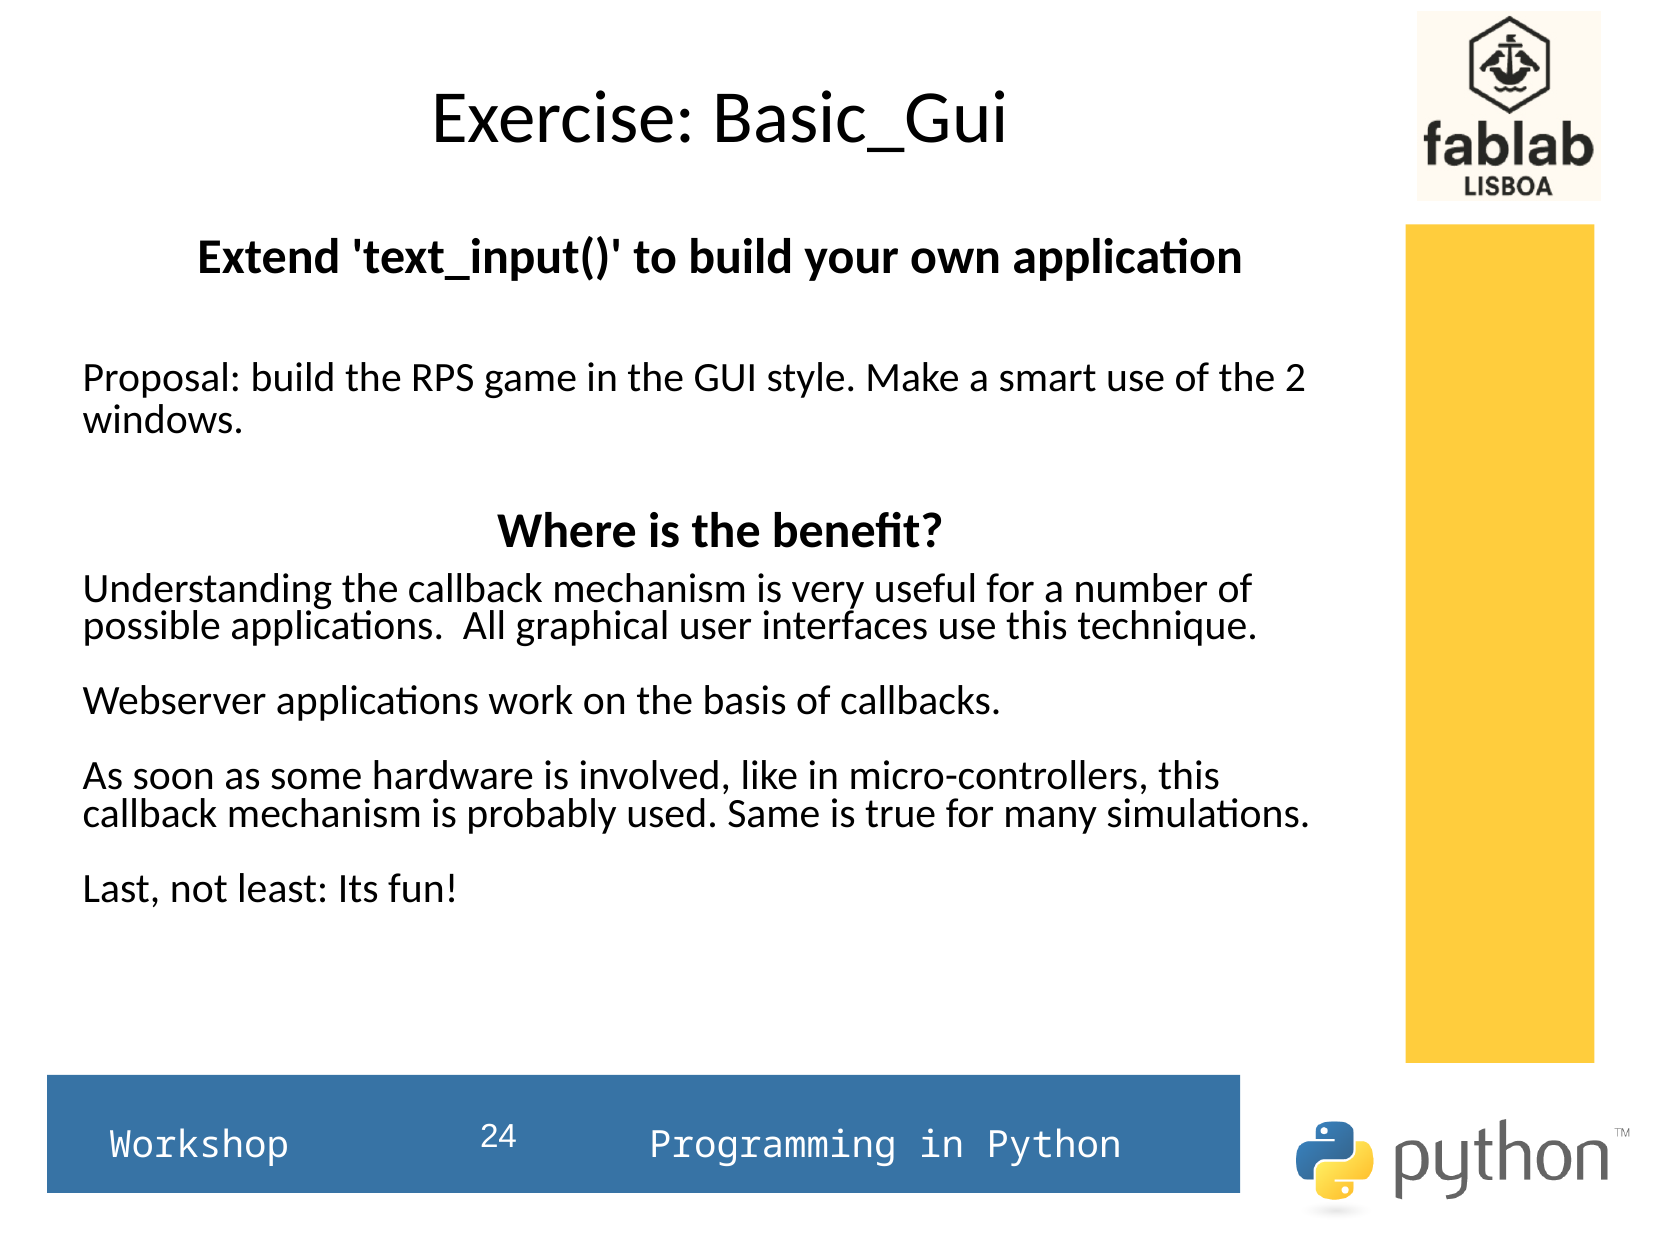

# Exercise: Basic_Gui
Extend 'text_input()' to build your own application
Proposal: build the RPS game in the GUI style. Make a smart use of the 2 windows.
Where is the benefit?
Understanding the callback mechanism is very useful for a number of possible applications. All graphical user interfaces use this technique.
Webserver applications work on the basis of callbacks.
As soon as some hardware is involved, like in micro-controllers, this callback mechanism is probably used. Same is true for many simulations.
Last, not least: Its fun!
Workshop Programming in Python